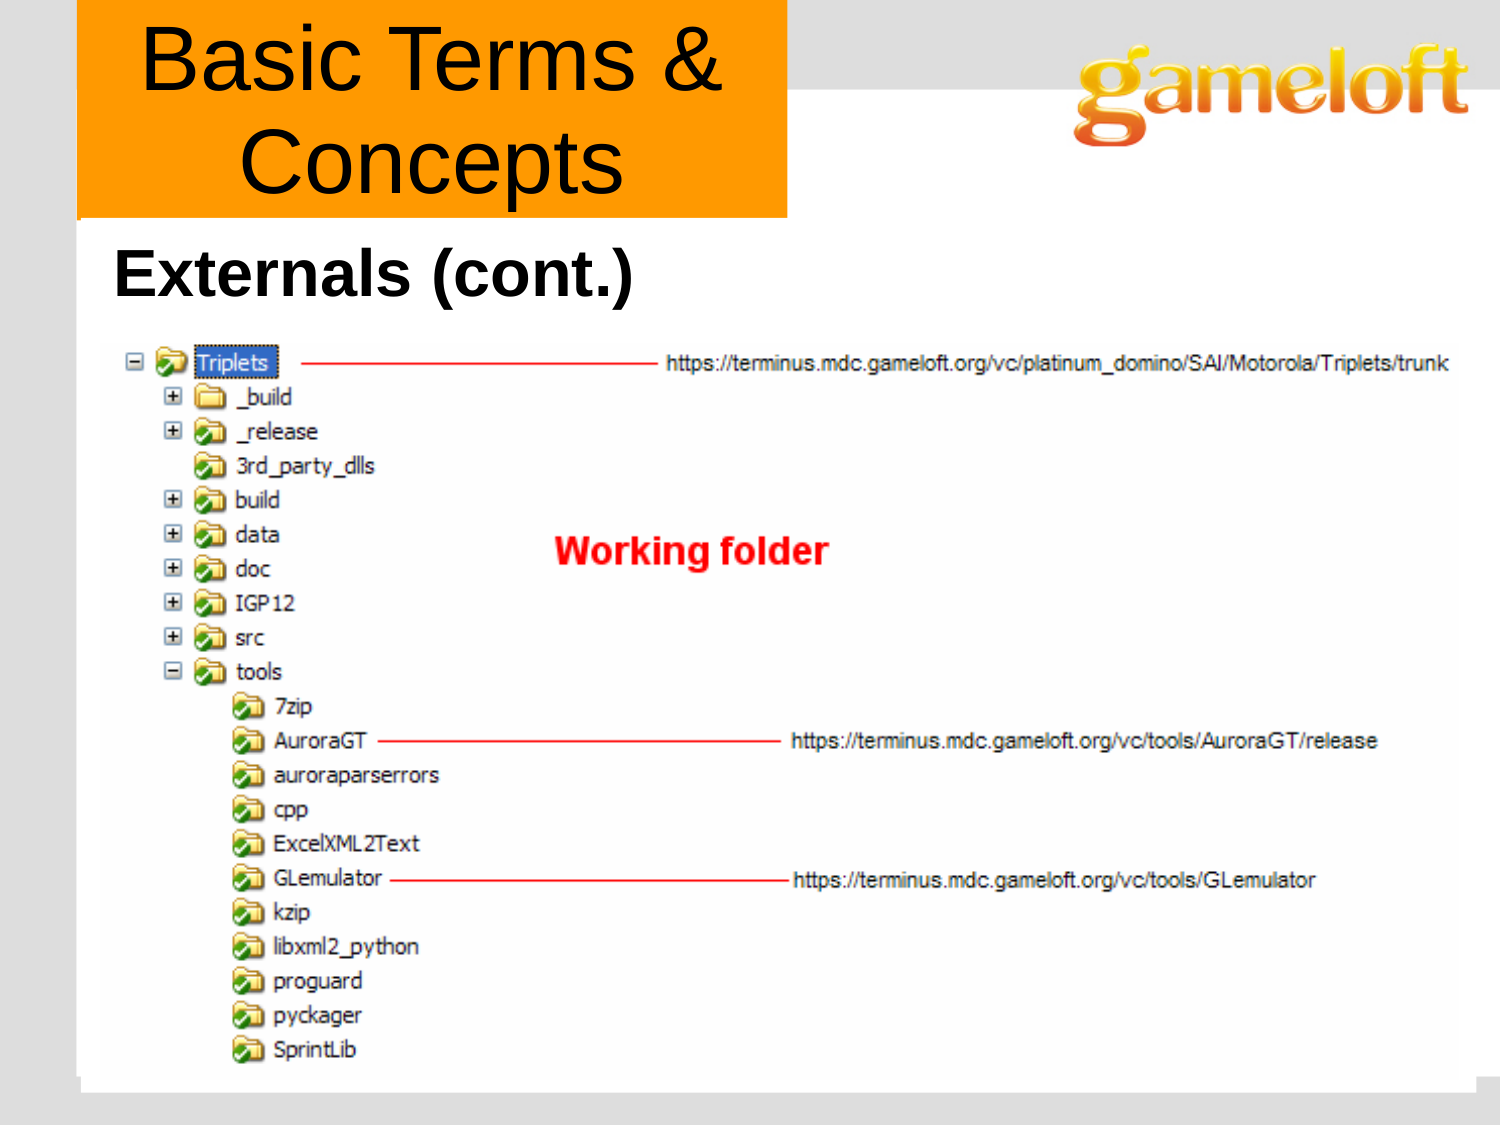

# Basic Terms & Concepts
Externals (cont.)‏